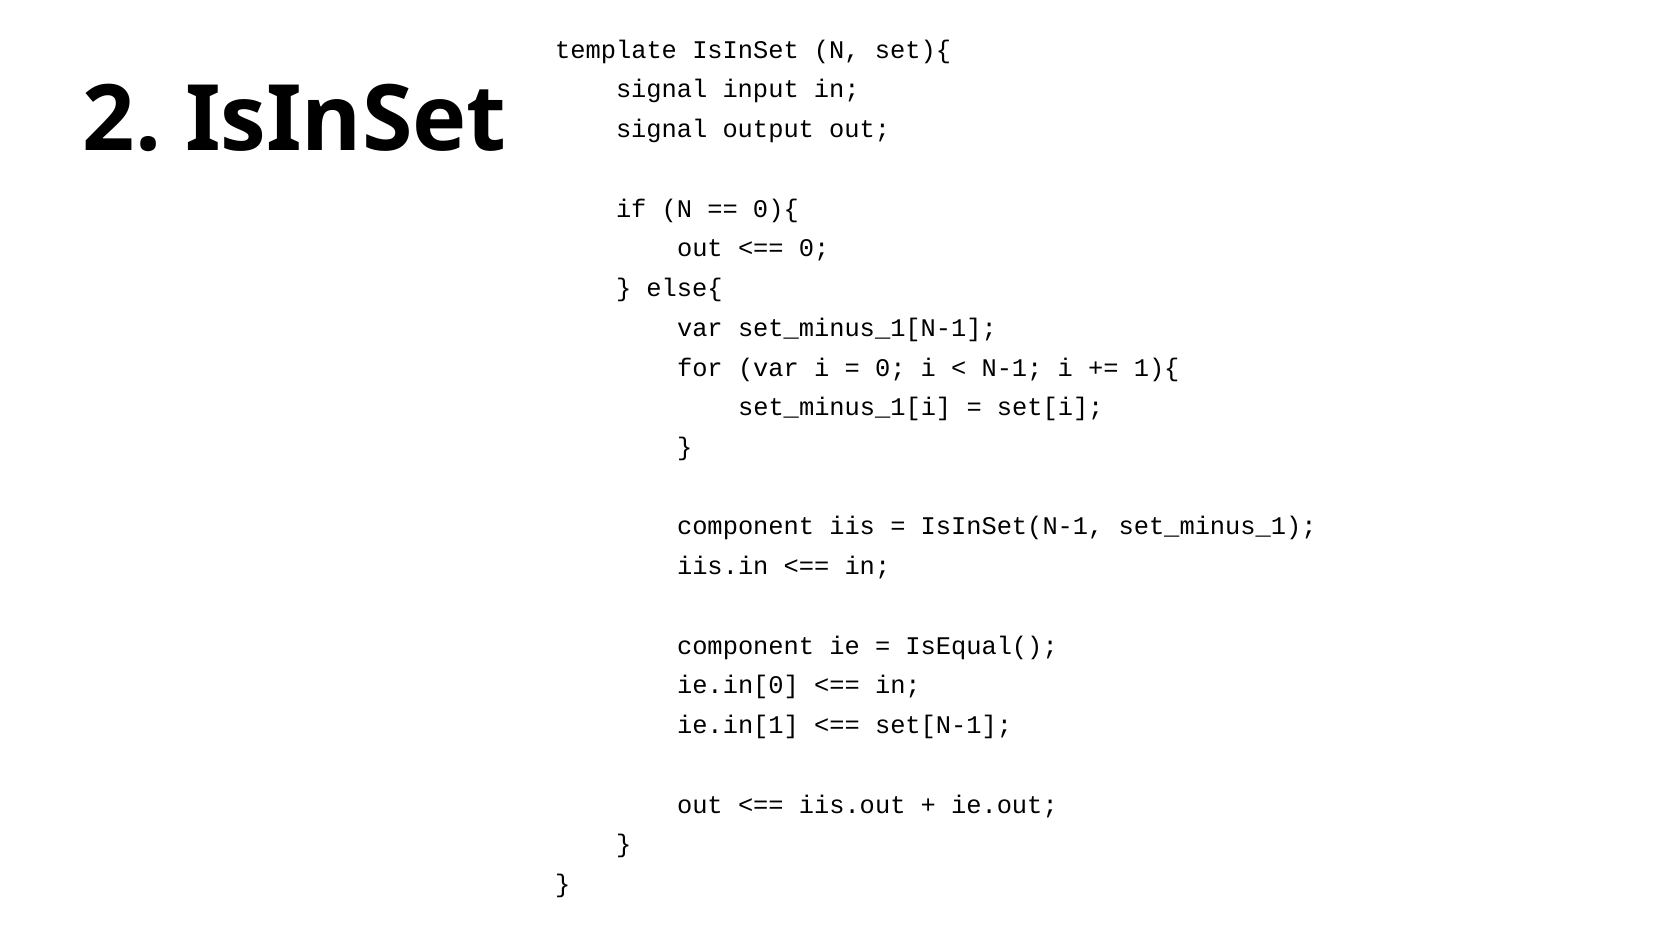

# 2. IsInSet
template IsInSet (N, set){
 signal input in;
 signal output out;
 if (N == 0){
 out <== 0;
 } else{
 var set_minus_1[N-1];
 for (var i = 0; i < N-1; i += 1){
 set_minus_1[i] = set[i];
 }
 component iis = IsInSet(N-1, set_minus_1);
 iis.in <== in;
 component ie = IsEqual();
 ie.in[0] <== in;
 ie.in[1] <== set[N-1];
 out <== iis.out + ie.out;
 }
}